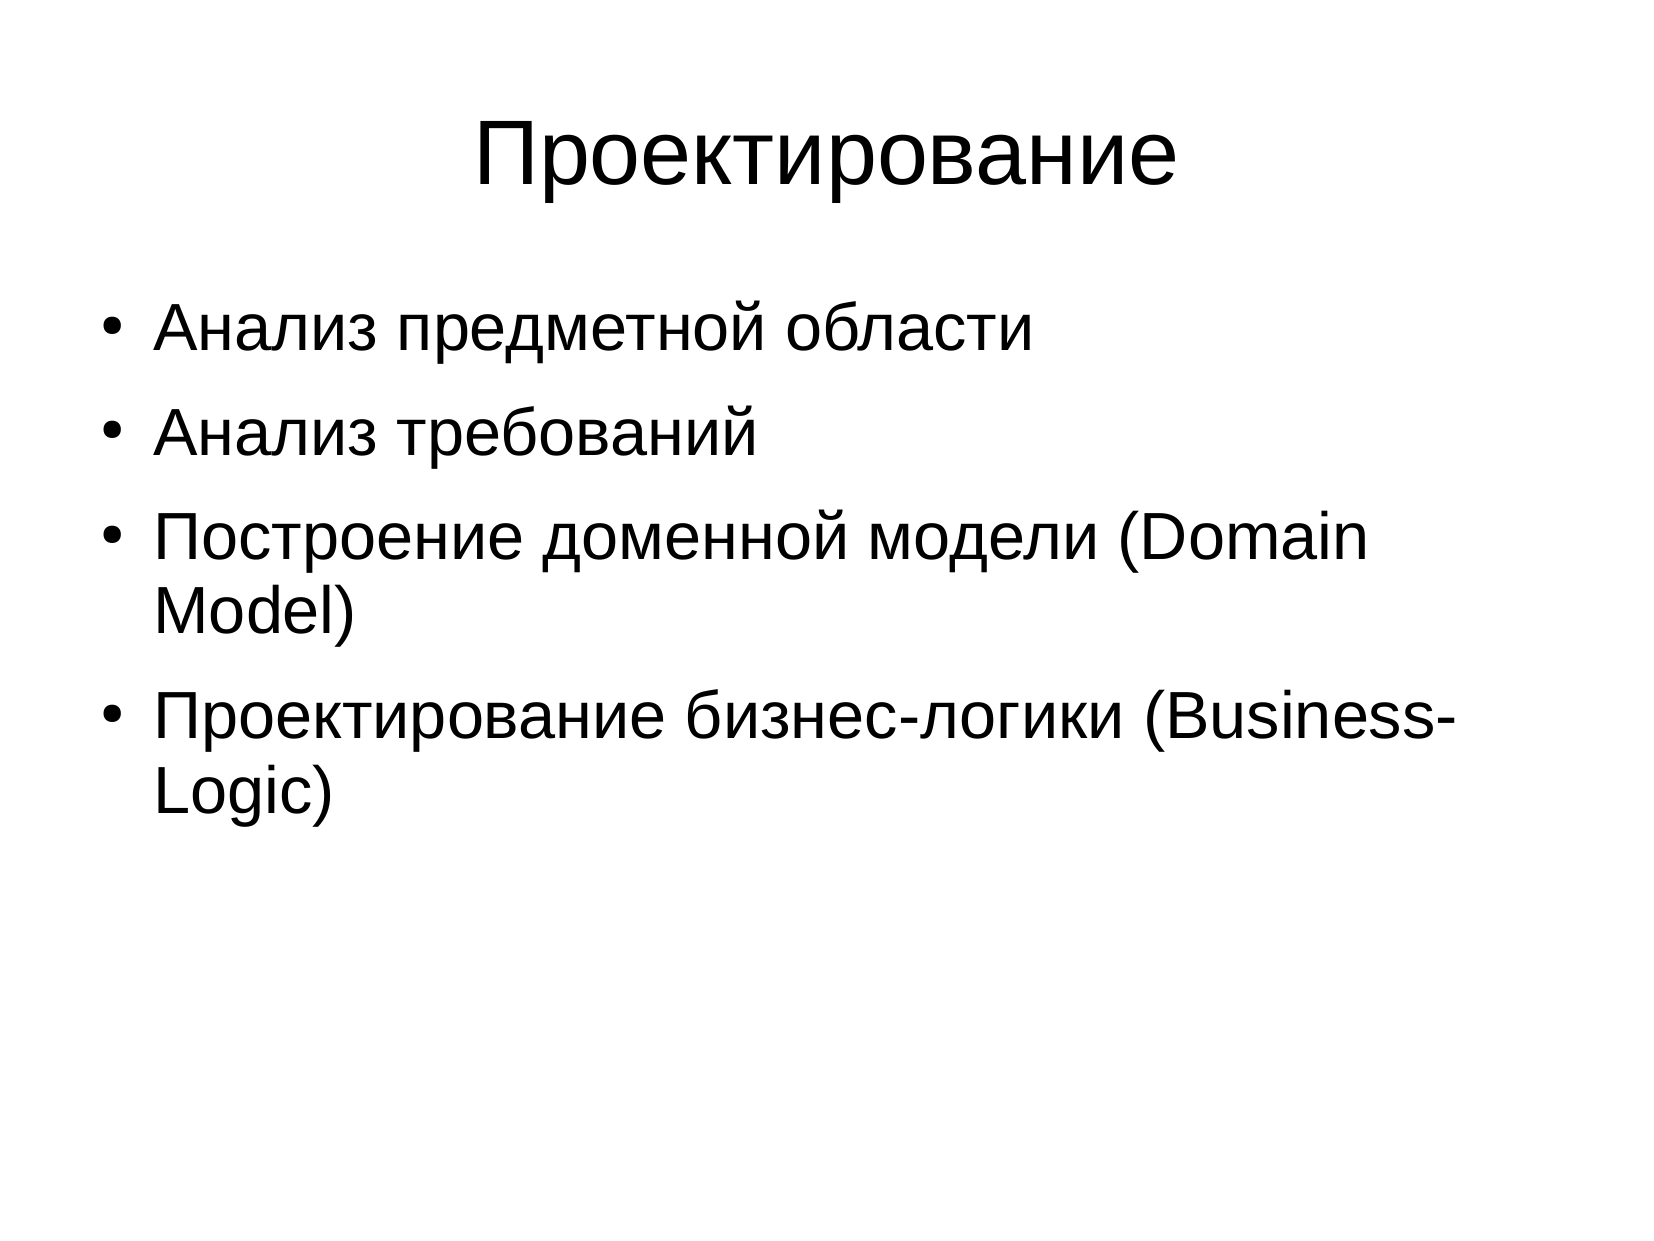

# Проектирование
Анализ предметной области
Анализ требований
Построение доменной модели (Domain Model)
Проектирование бизнес-логики (Business-Logic)